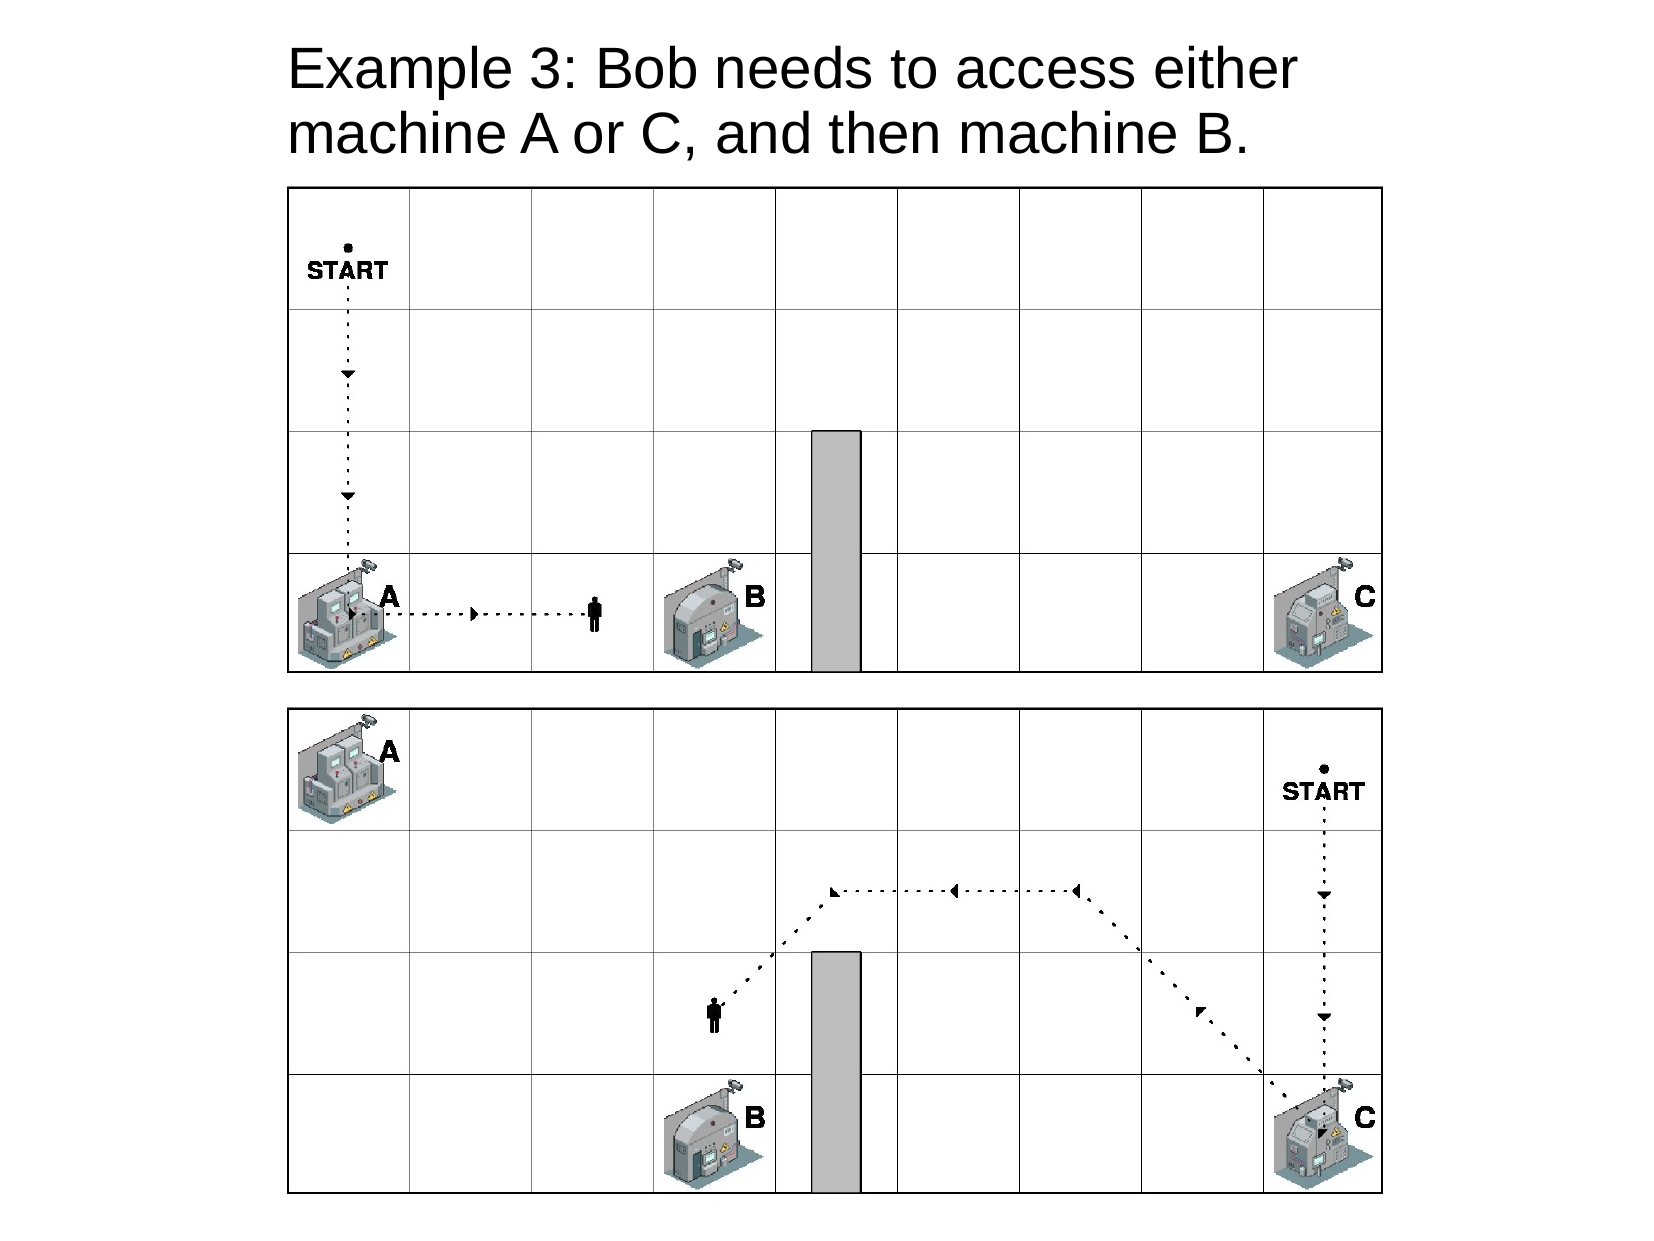

Example 3: Bob needs to access either machine A or C, and then machine B.